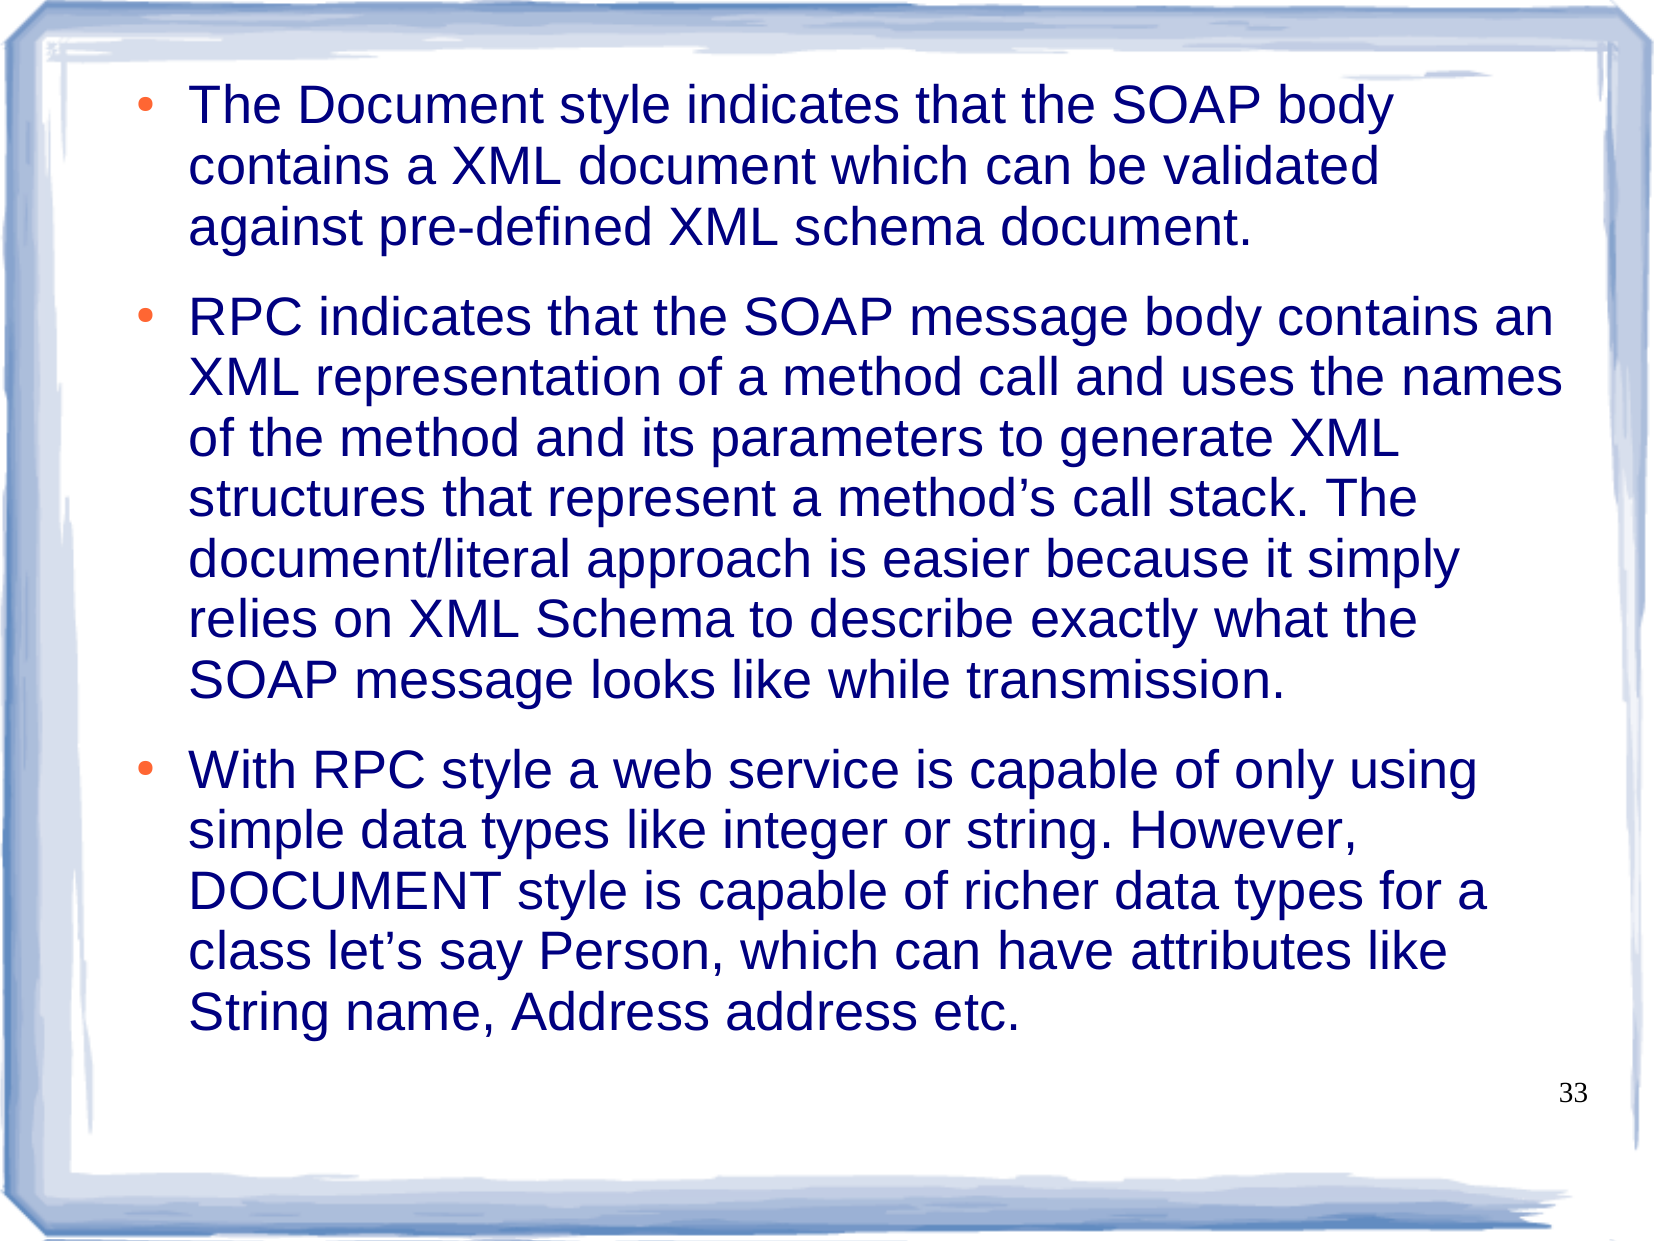

# The Document style indicates that the SOAP body contains a XML document which can be validated against pre-defined XML schema document.
RPC indicates that the SOAP message body contains an XML representation of a method call and uses the names of the method and its parameters to generate XML structures that represent a method’s call stack. The document/literal approach is easier because it simply relies on XML Schema to describe exactly what the SOAP message looks like while transmission.
With RPC style a web service is capable of only using simple data types like integer or string. However, DOCUMENT style is capable of richer data types for a class let’s say Person, which can have attributes like String name, Address address etc.
33